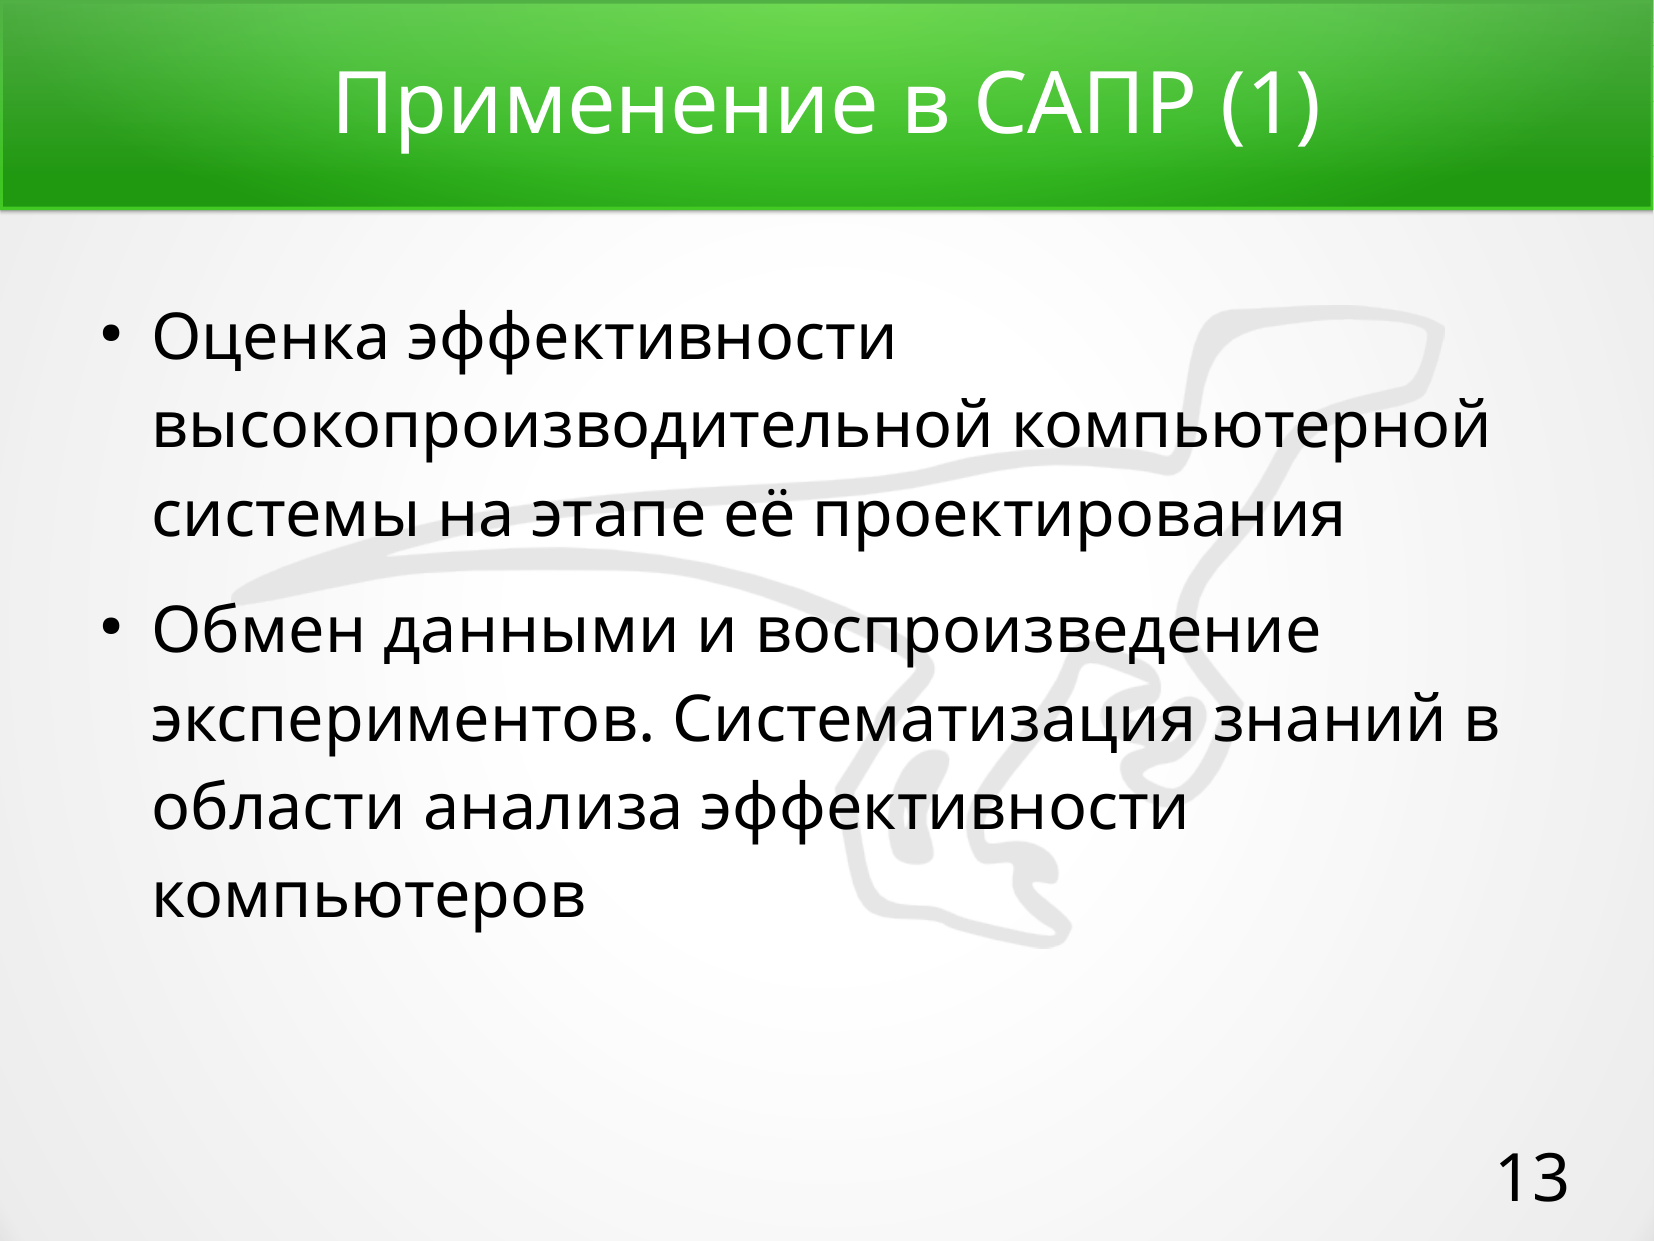

# Применение в САПР (1)
Оценка эффективности высокопроизводительной компьютерной системы на этапе её проектирования
Обмен данными и воспроизведение экспериментов. Систематизация знаний в области анализа эффективности компьютеров
13